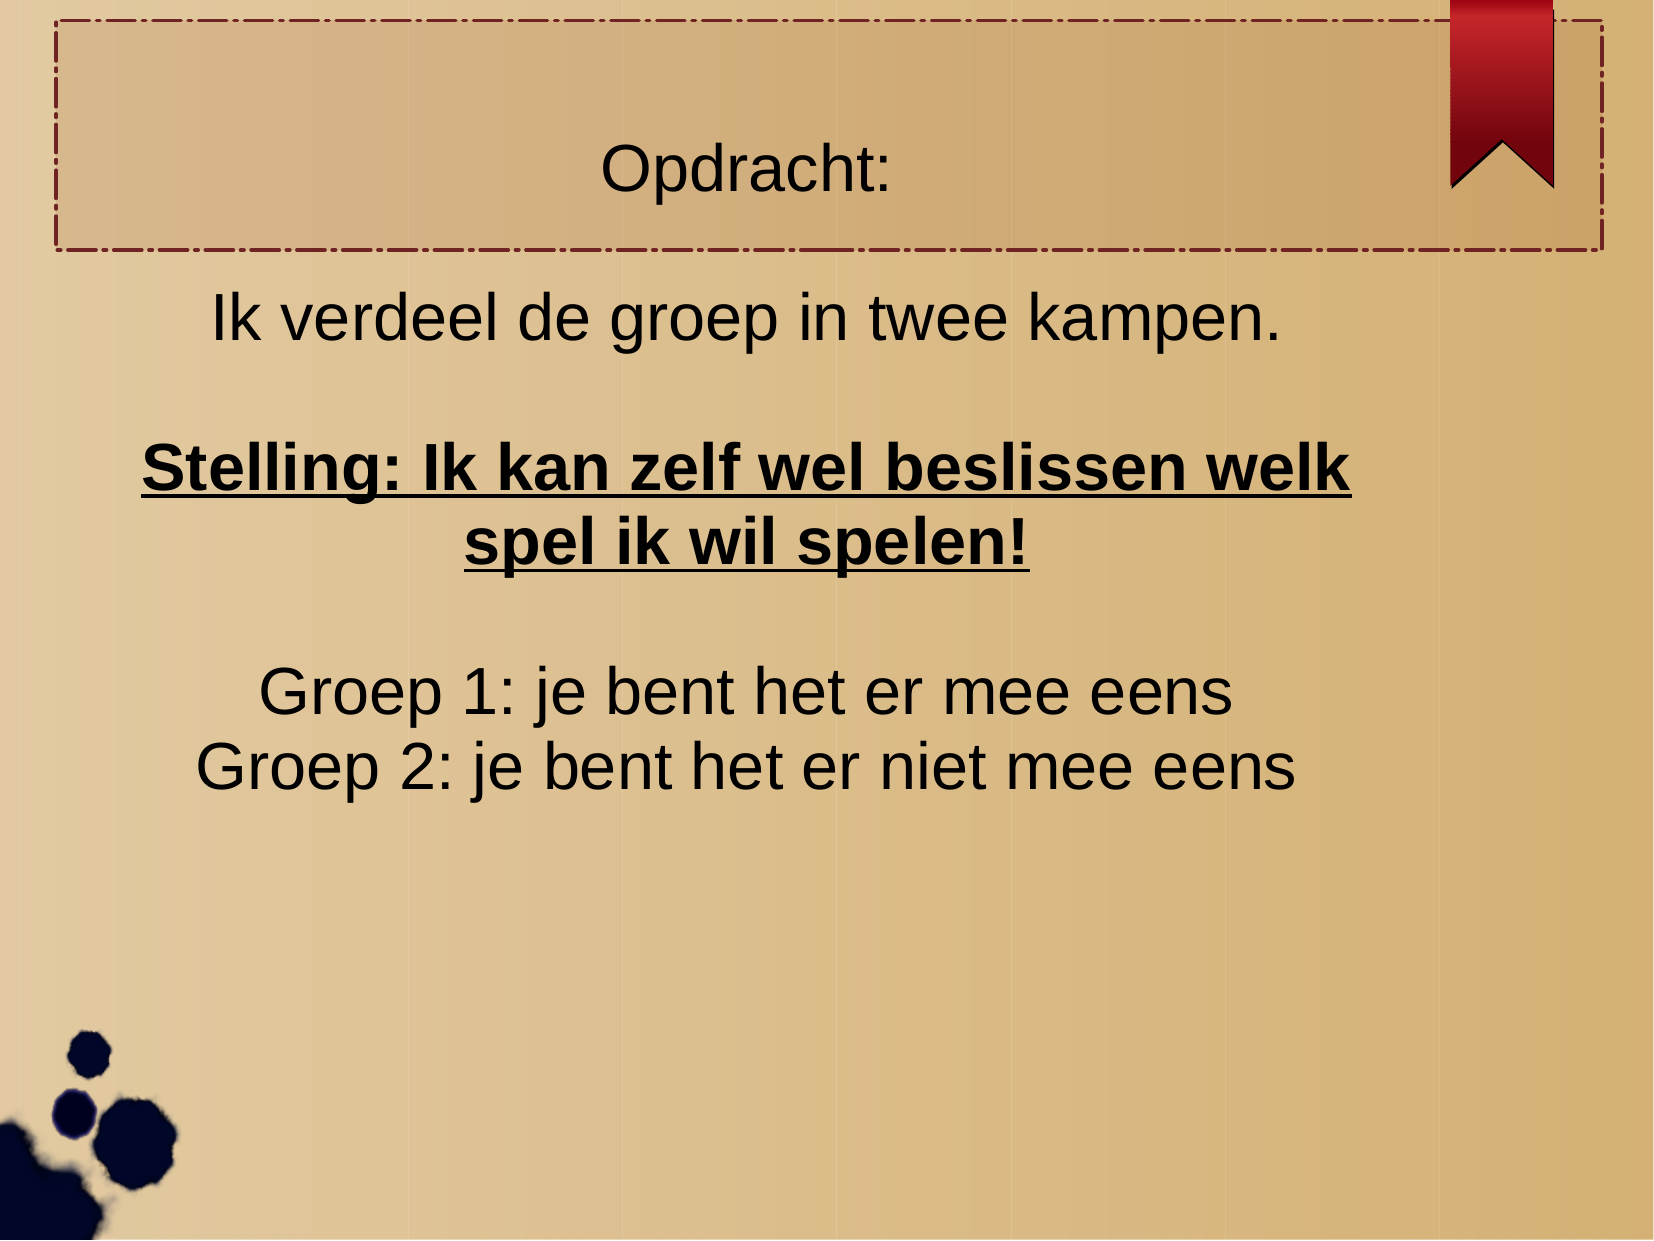

# Opdracht:
Ik verdeel de groep in twee kampen.
Stelling: Ik kan zelf wel beslissen welk spel ik wil spelen!
Groep 1: je bent het er mee eens
Groep 2: je bent het er niet mee eens